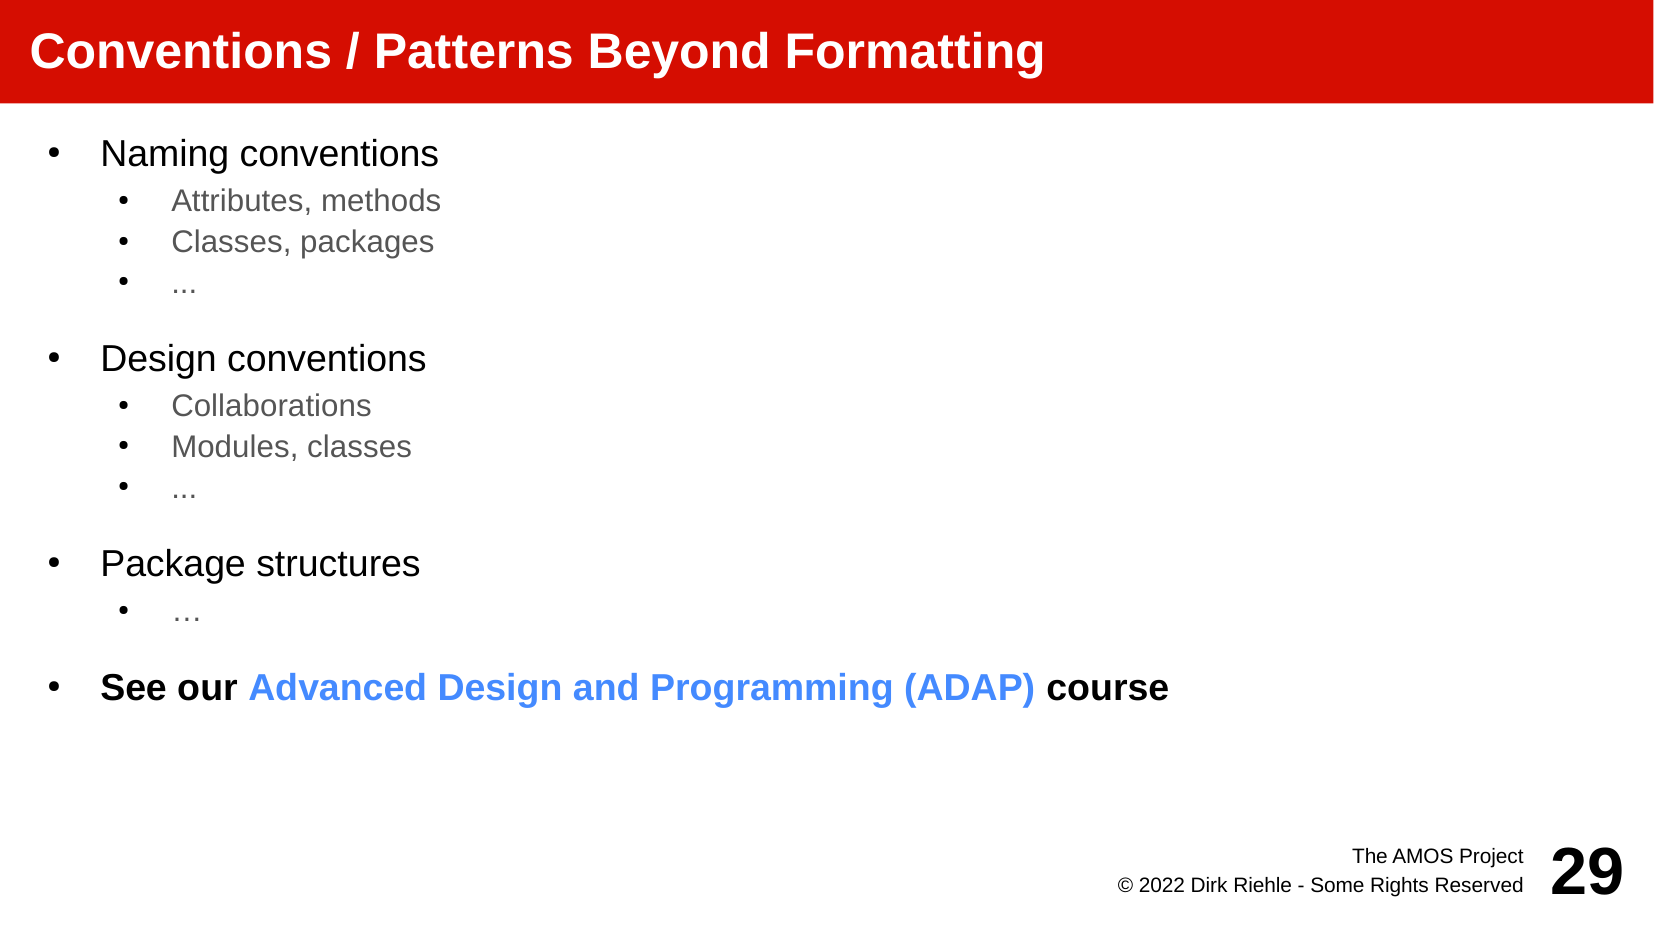

# Conventions / Patterns Beyond Formatting
Naming conventions
Attributes, methods
Classes, packages
...
Design conventions
Collaborations
Modules, classes
...
Package structures
…
See our Advanced Design and Programming (ADAP) course
The AMOS Project
29
© 2022 Dirk Riehle - Some Rights Reserved